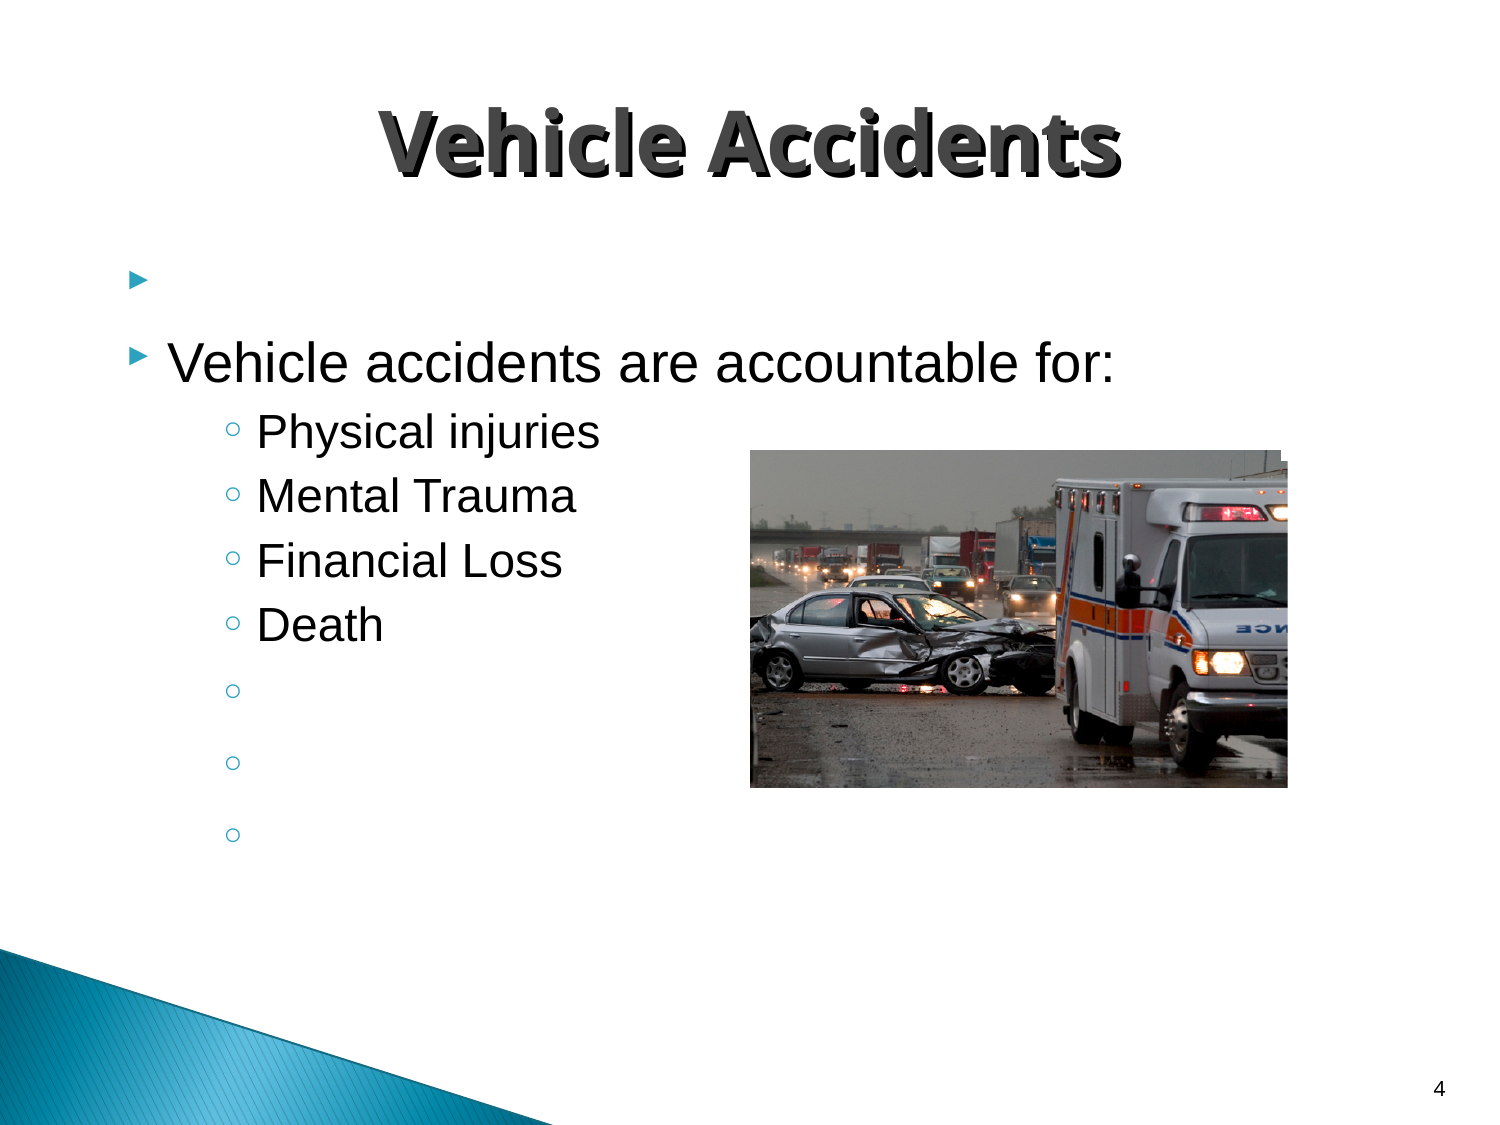

Vehicle Accidents
# Vehicle accidents are accountable for:
Physical injuries
Mental Trauma
Financial Loss
Death
4